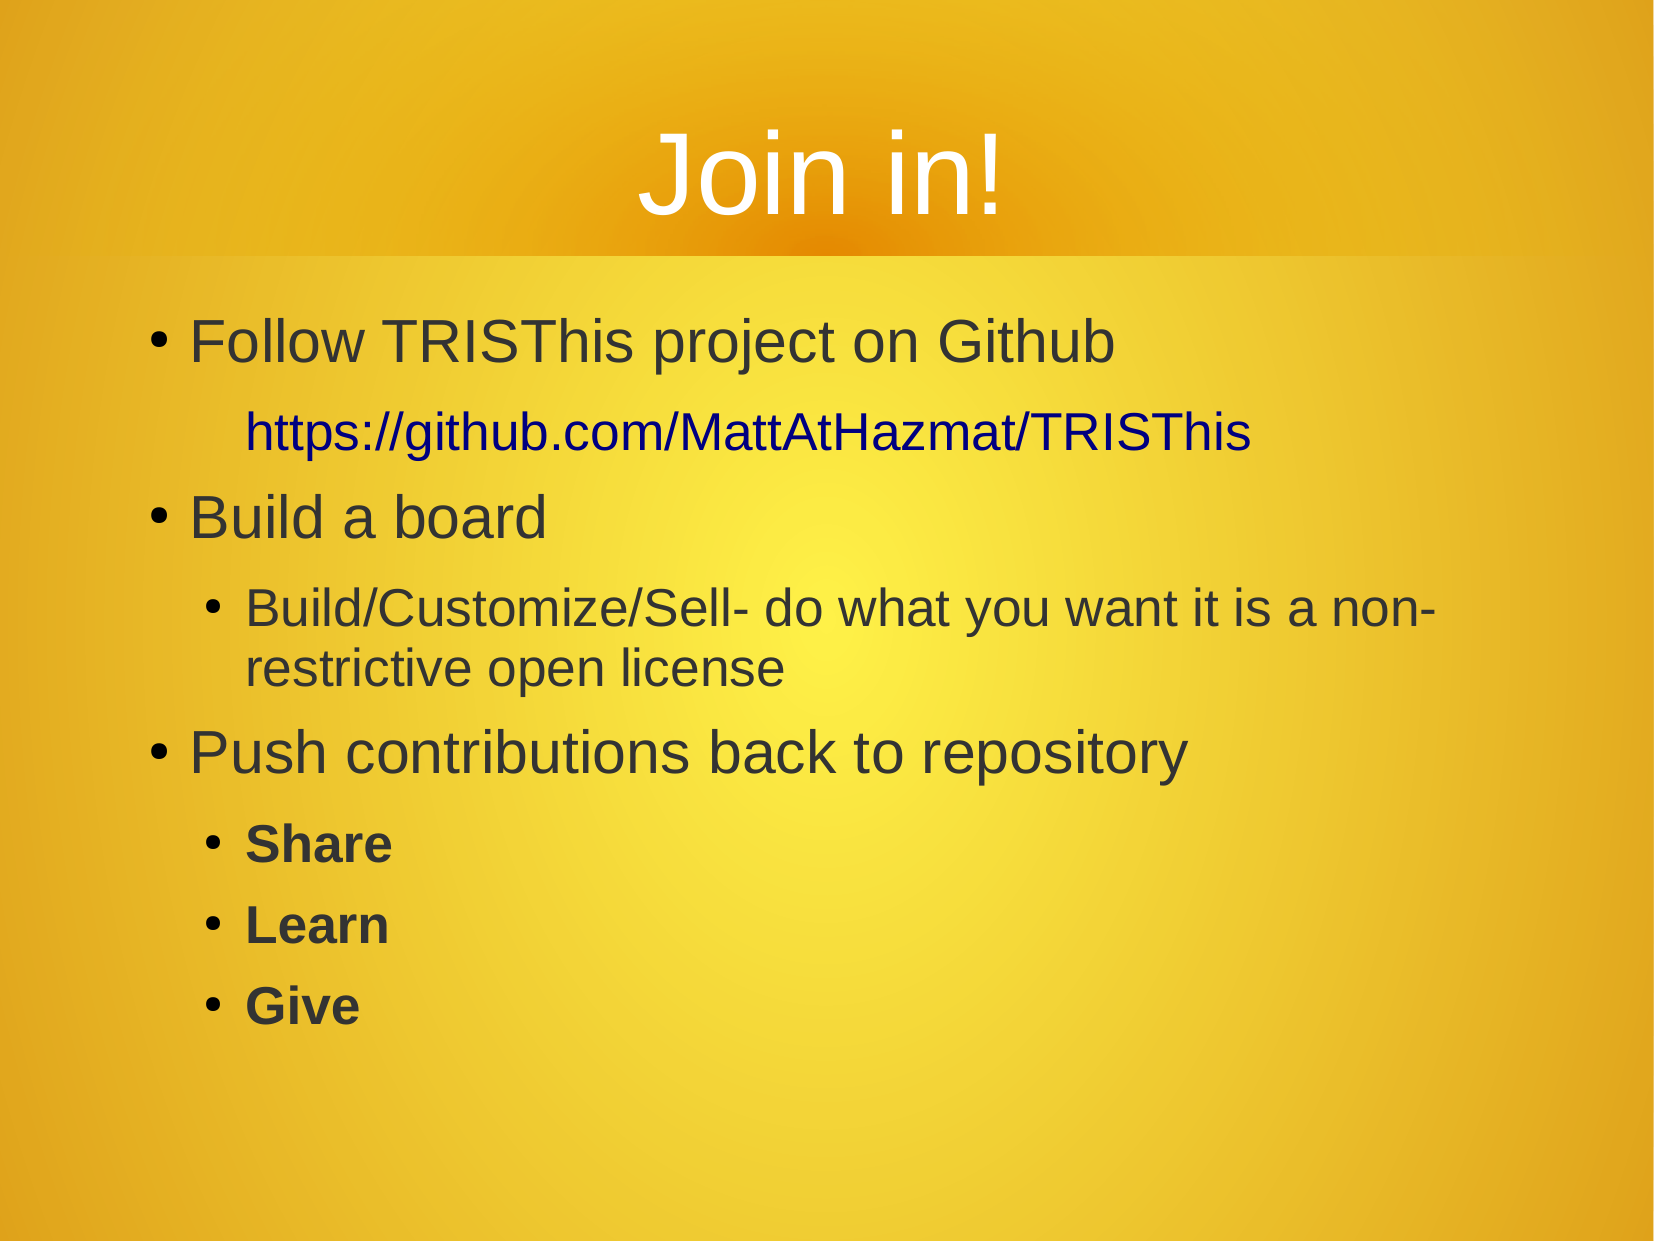

# Join in!
Follow TRISThis project on Github
https://github.com/MattAtHazmat/TRISThis
Build a board
Build/Customize/Sell- do what you want it is a non-restrictive open license
Push contributions back to repository
Share
Learn
Give